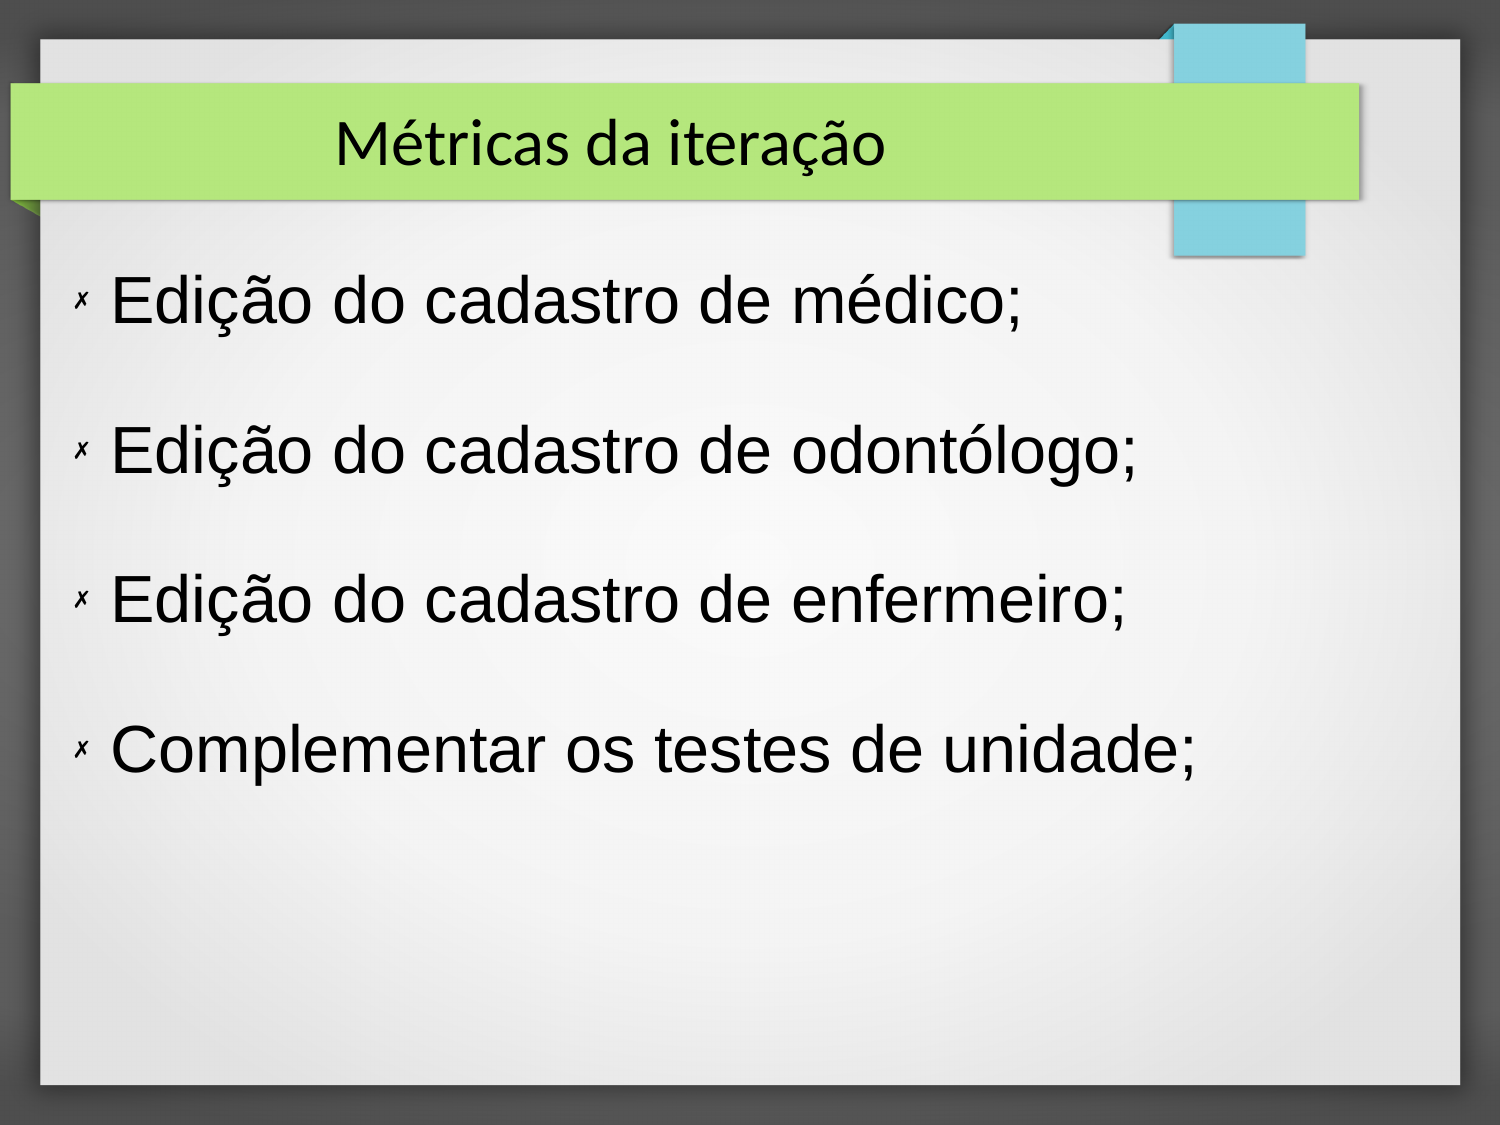

Métricas da iteração
# Edição do cadastro de médico;
Edição do cadastro de odontólogo;
Edição do cadastro de enfermeiro;
Complementar os testes de unidade;